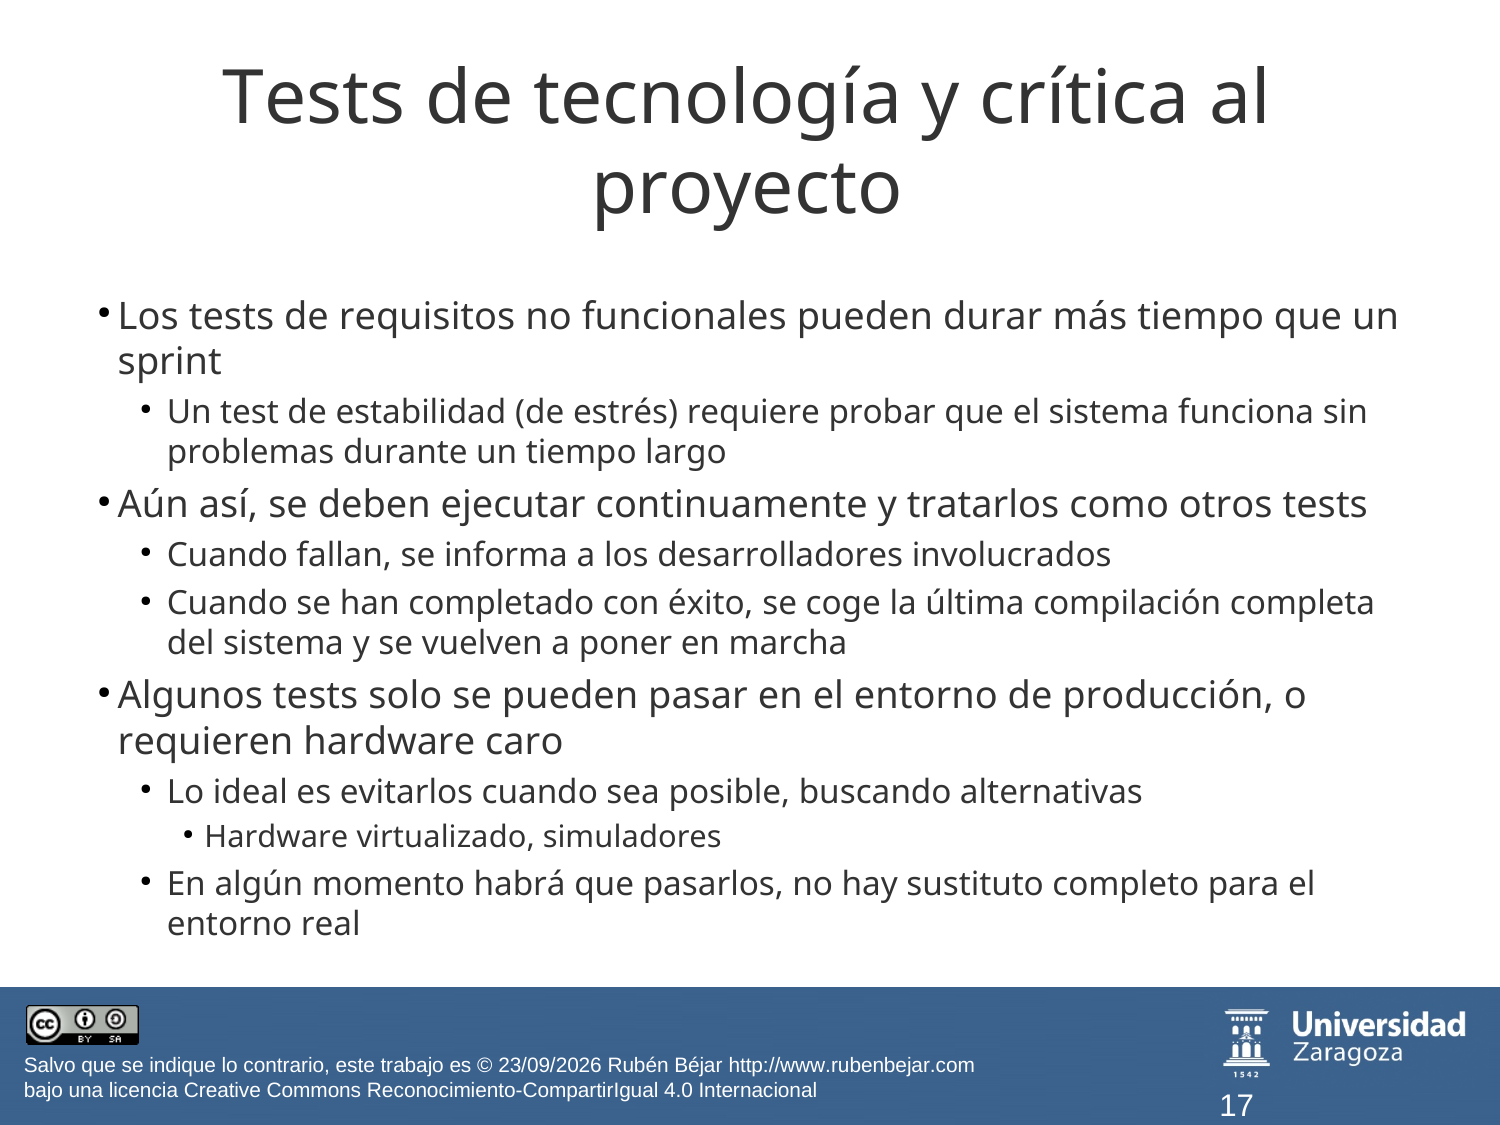

# Tests de tecnología y crítica al proyecto
Los tests de requisitos no funcionales pueden durar más tiempo que un sprint
Un test de estabilidad (de estrés) requiere probar que el sistema funciona sin problemas durante un tiempo largo
Aún así, se deben ejecutar continuamente y tratarlos como otros tests
Cuando fallan, se informa a los desarrolladores involucrados
Cuando se han completado con éxito, se coge la última compilación completa del sistema y se vuelven a poner en marcha
Algunos tests solo se pueden pasar en el entorno de producción, o requieren hardware caro
Lo ideal es evitarlos cuando sea posible, buscando alternativas
Hardware virtualizado, simuladores
En algún momento habrá que pasarlos, no hay sustituto completo para el entorno real